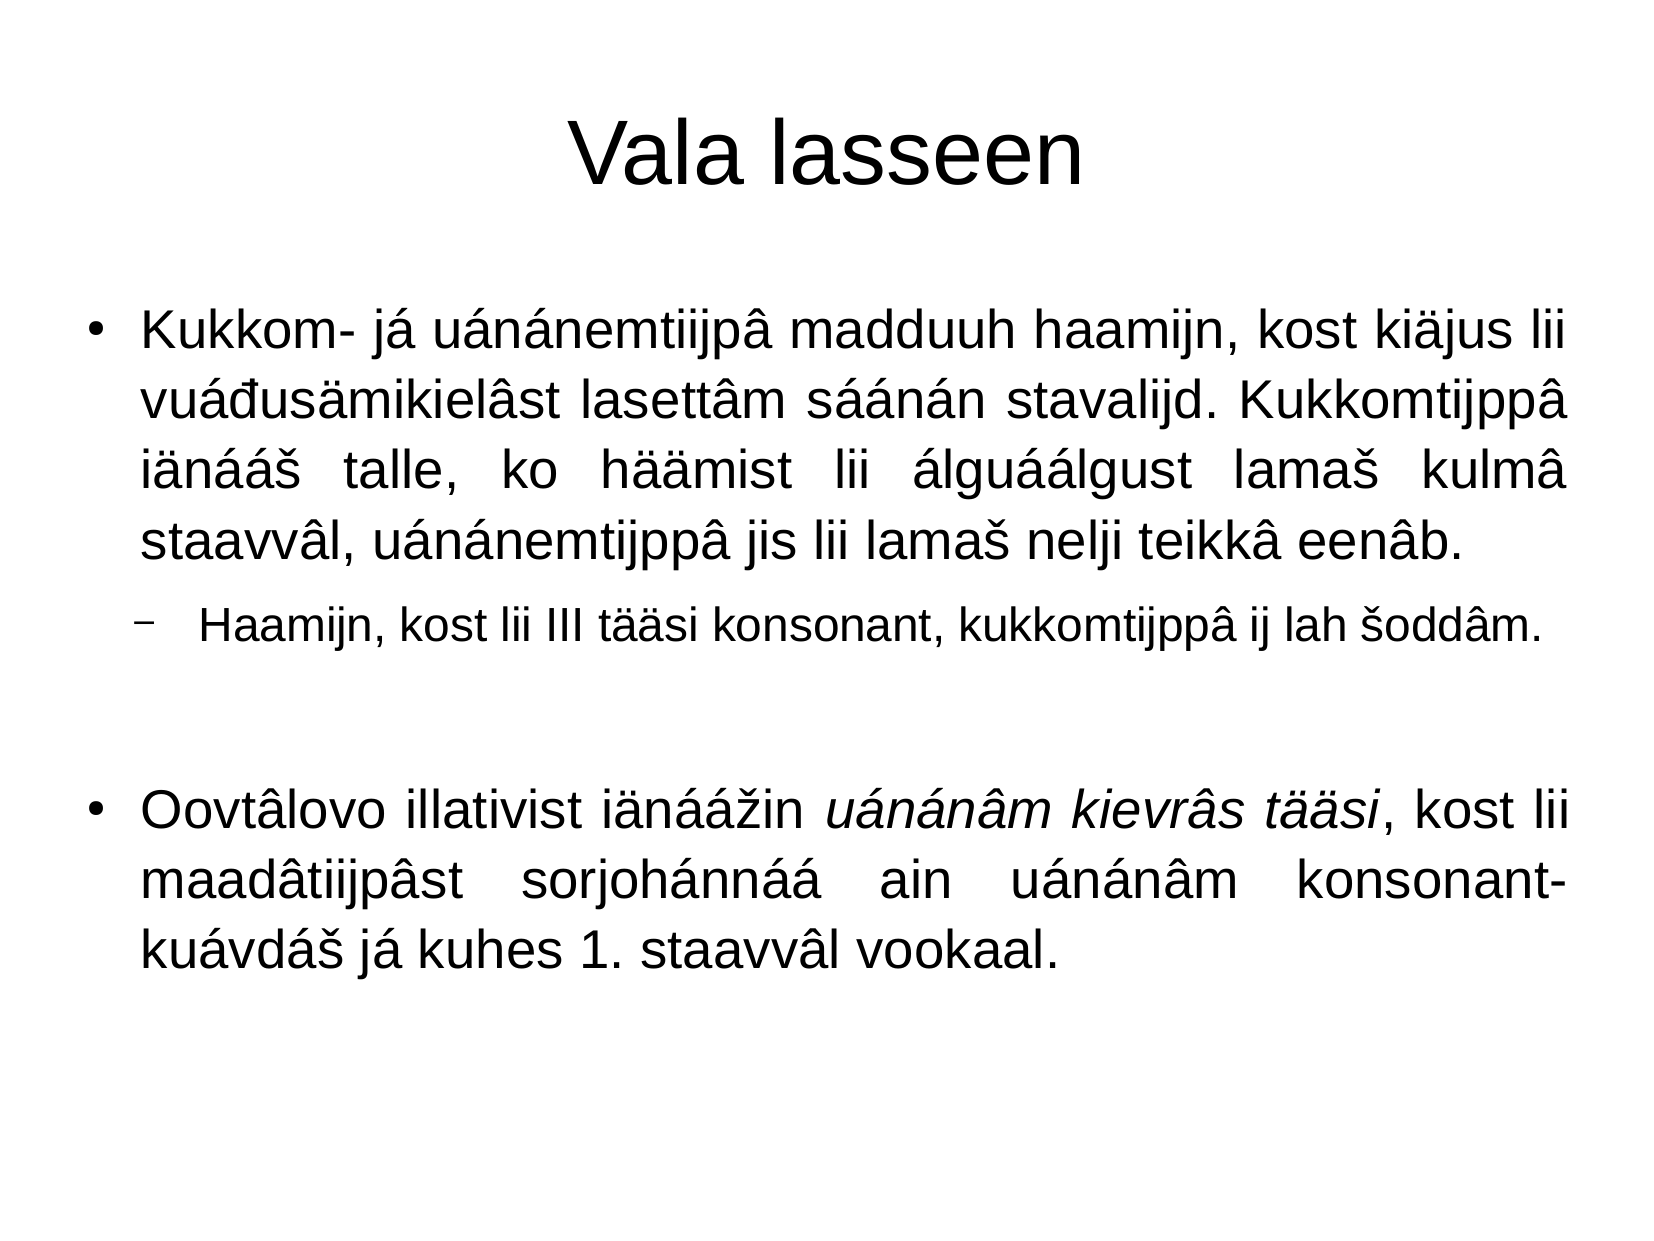

# Vala lasseen
Kukkom- já uánánemtiijpâ madduuh haamijn, kost kiäjus lii vuáđusämikielâst lasettâm sáánán stavalijd. Kukkomtijppâ iänááš talle, ko häämist lii álguáálgust lamaš kulmâ staavvâl, uánánemtijppâ jis lii lamaš nelji teikkâ eenâb.
Haamijn, kost lii III tääsi konsonant, kukkomtijppâ ij lah šoddâm.
Oovtâlovo illativist iänáážin uánánâm kievrâs tääsi, kost lii maadâtiijpâst sorjohánnáá ain uánánâm konsonant-kuávdáš já kuhes 1. staavvâl vookaal.